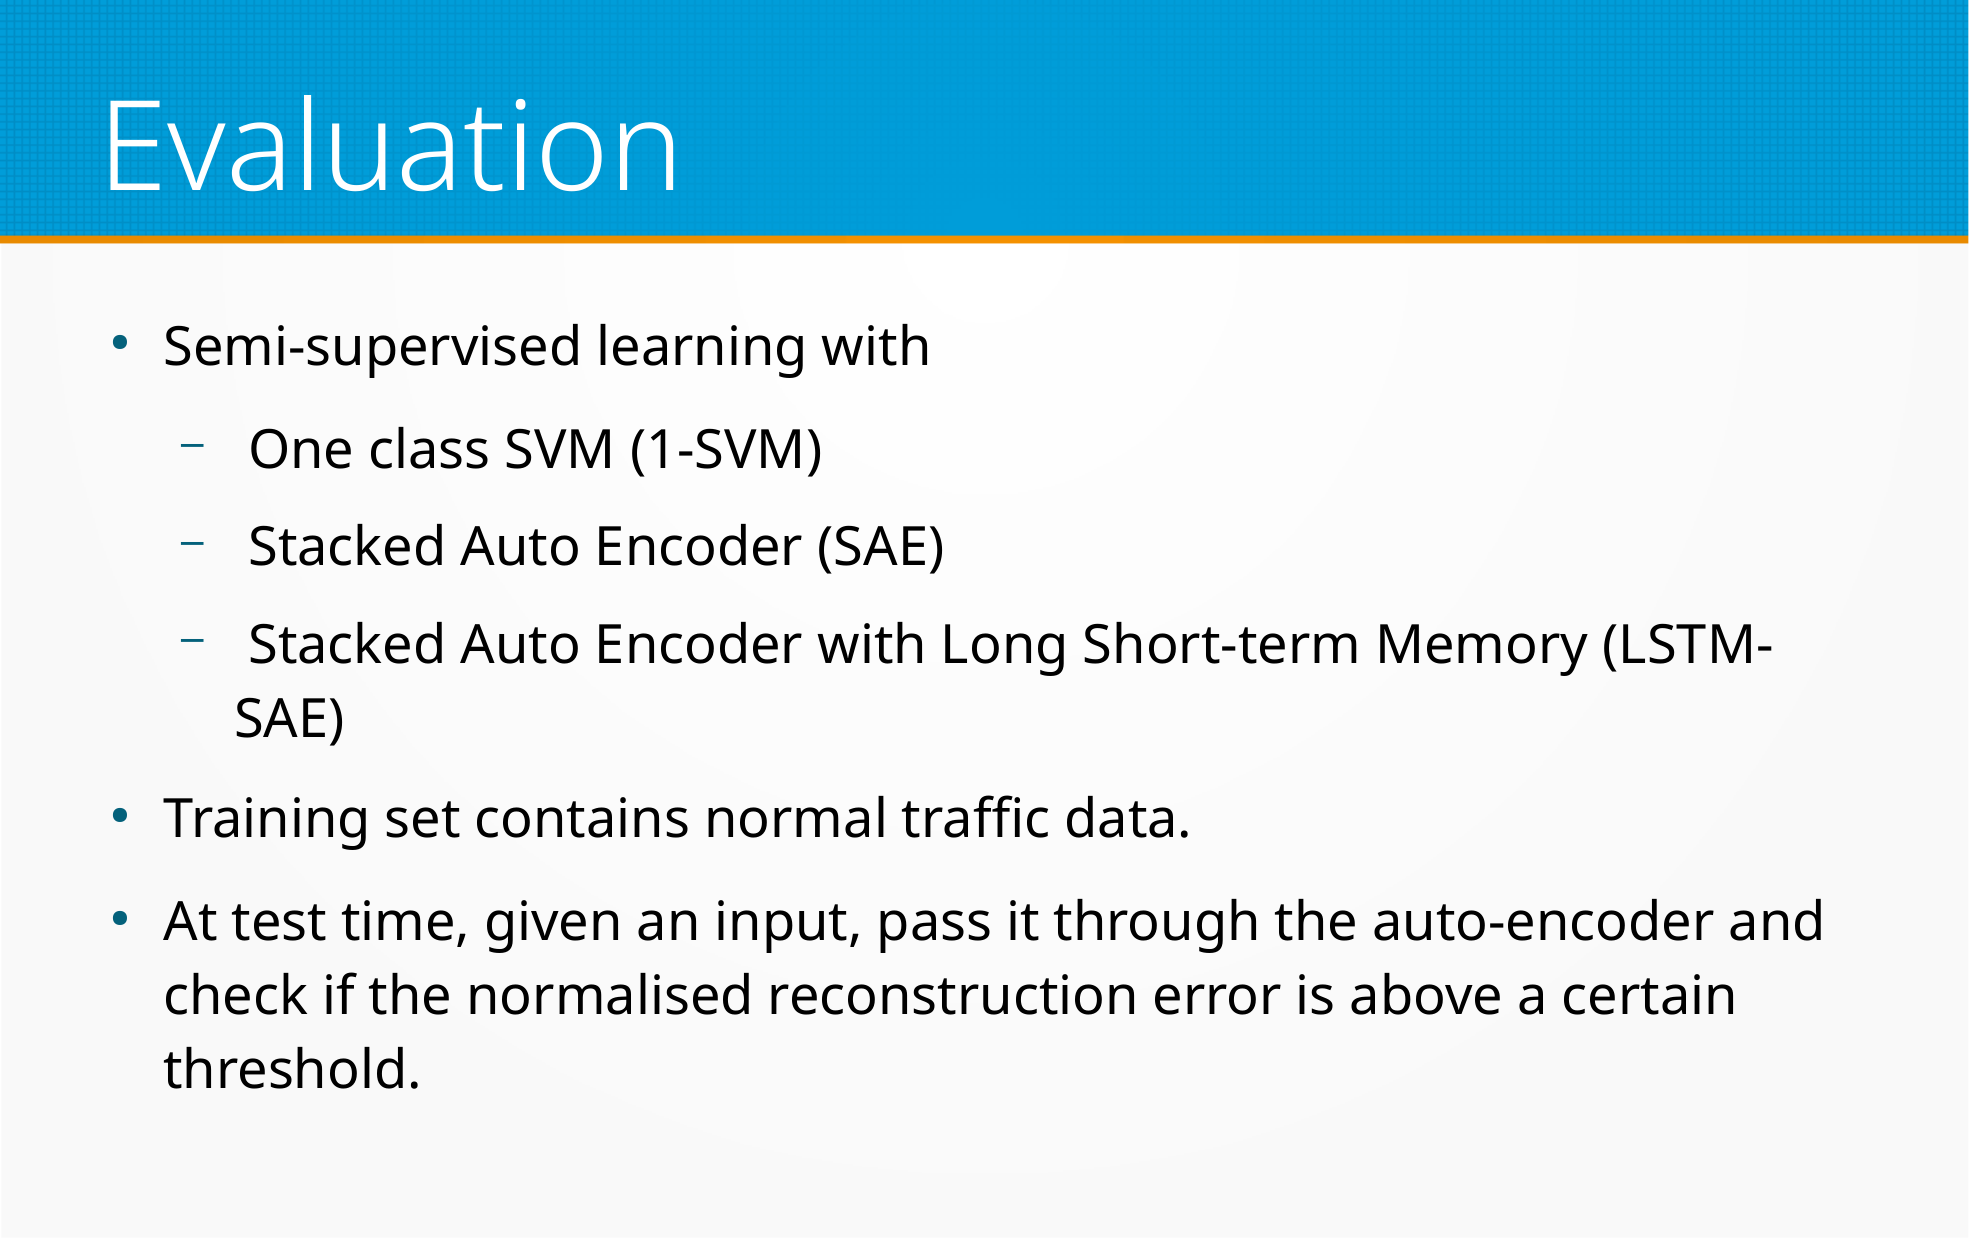

# Evaluation
Semi-supervised learning with
 One class SVM (1-SVM)
 Stacked Auto Encoder (SAE)
 Stacked Auto Encoder with Long Short-term Memory (LSTM-SAE)
Training set contains normal traffic data.
At test time, given an input, pass it through the auto-encoder and check if the normalised reconstruction error is above a certain threshold.